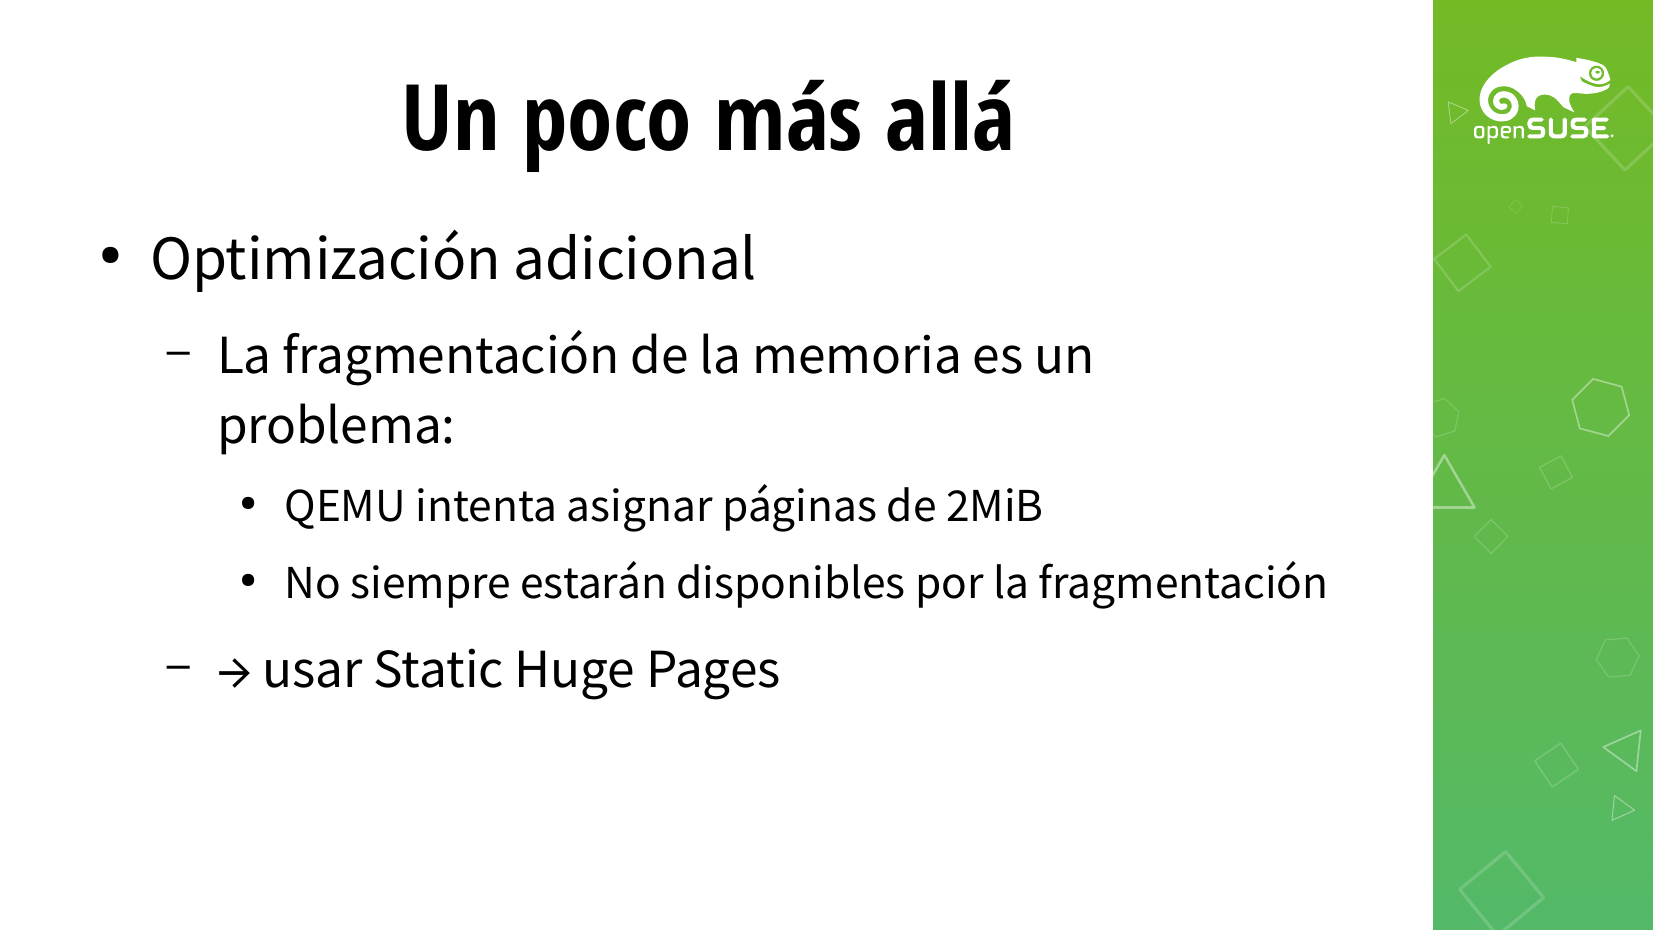

# Un poco más allá
Optimización adicional
La fragmentación de la memoria es un problema:
QEMU intenta asignar páginas de 2MiB
No siempre estarán disponibles por la fragmentación
→ usar Static Huge Pages